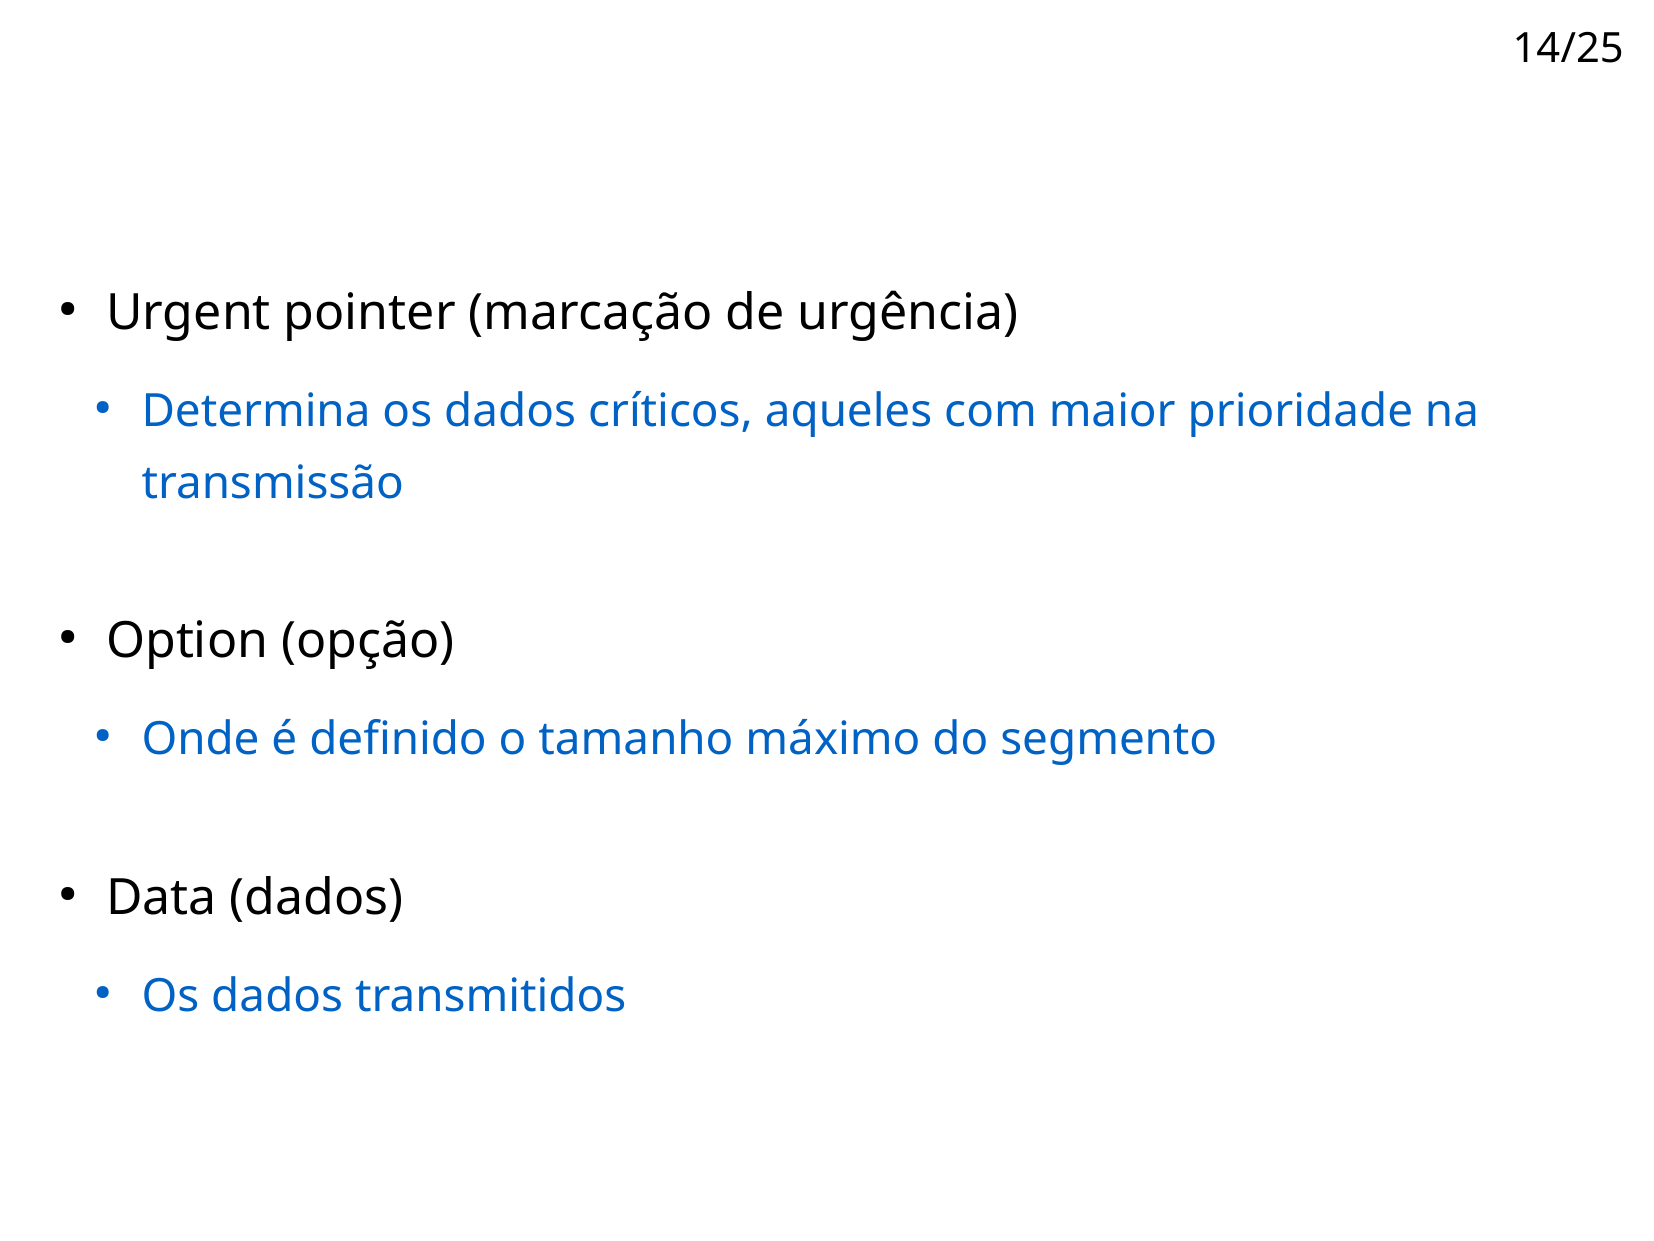

14
#
Urgent pointer (marcação de urgência)
Determina os dados críticos, aqueles com maior prioridade na transmissão
Option (opção)
Onde é definido o tamanho máximo do segmento
Data (dados)
Os dados transmitidos